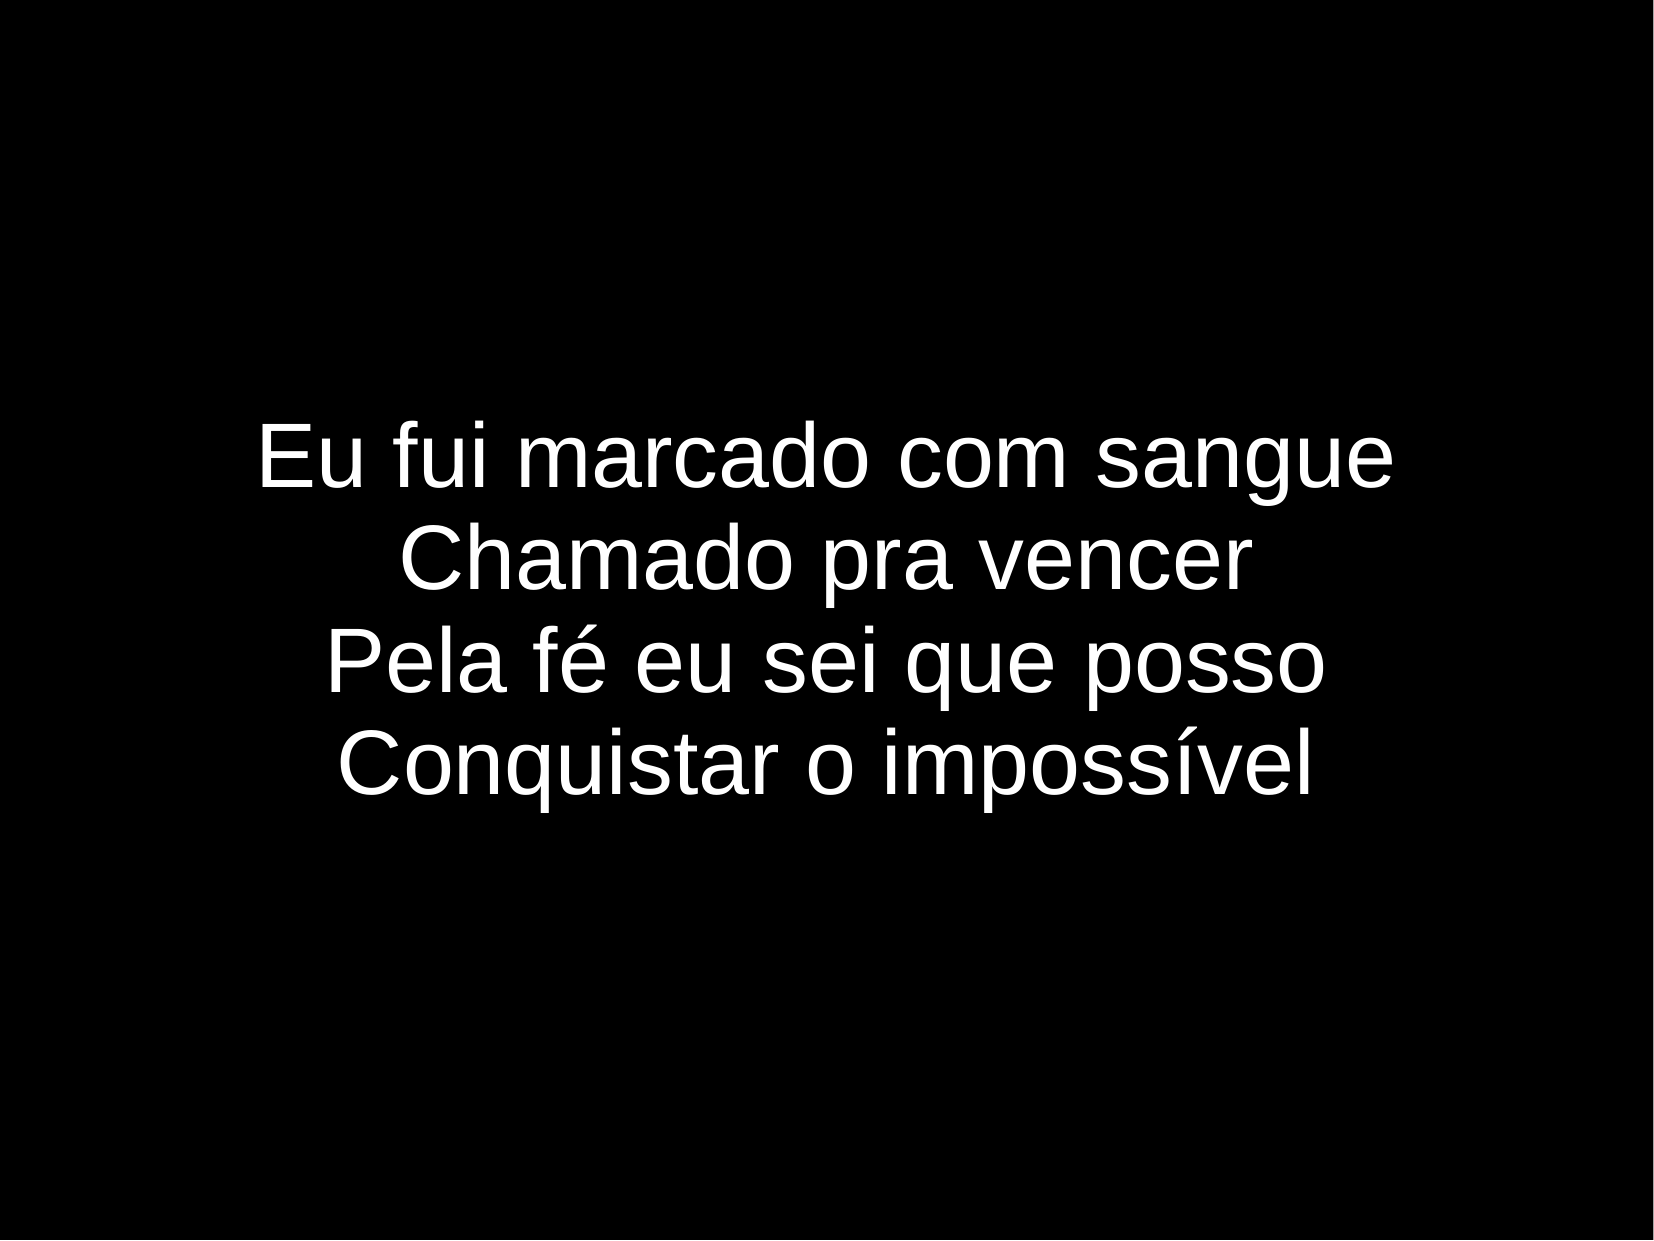

# Eu fui marcado com sangue
Chamado pra vencer
Pela fé eu sei que posso
Conquistar o impossível